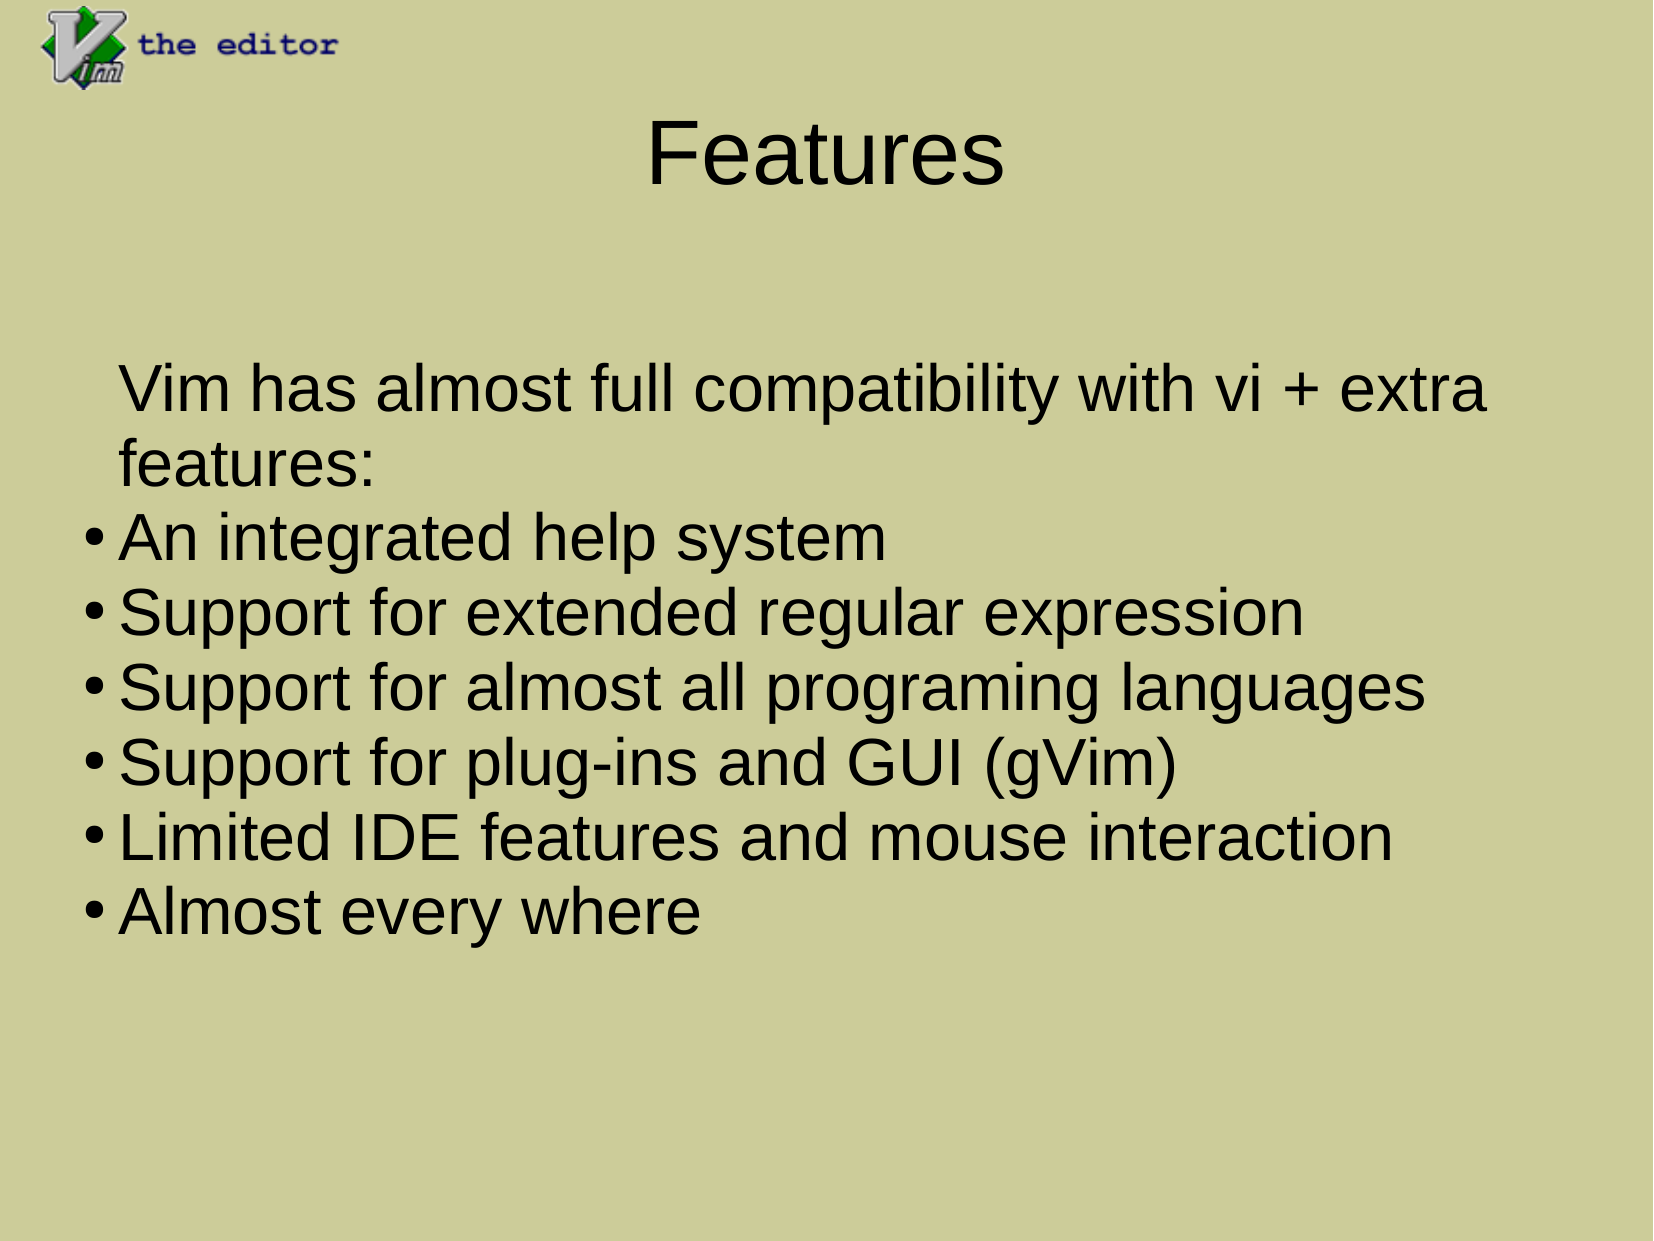

# Features
Vim has almost full compatibility with vi + extra features:
An integrated help system
Support for extended regular expression
Support for almost all programing languages
Support for plug-ins and GUI (gVim)
Limited IDE features and mouse interaction
Almost every where